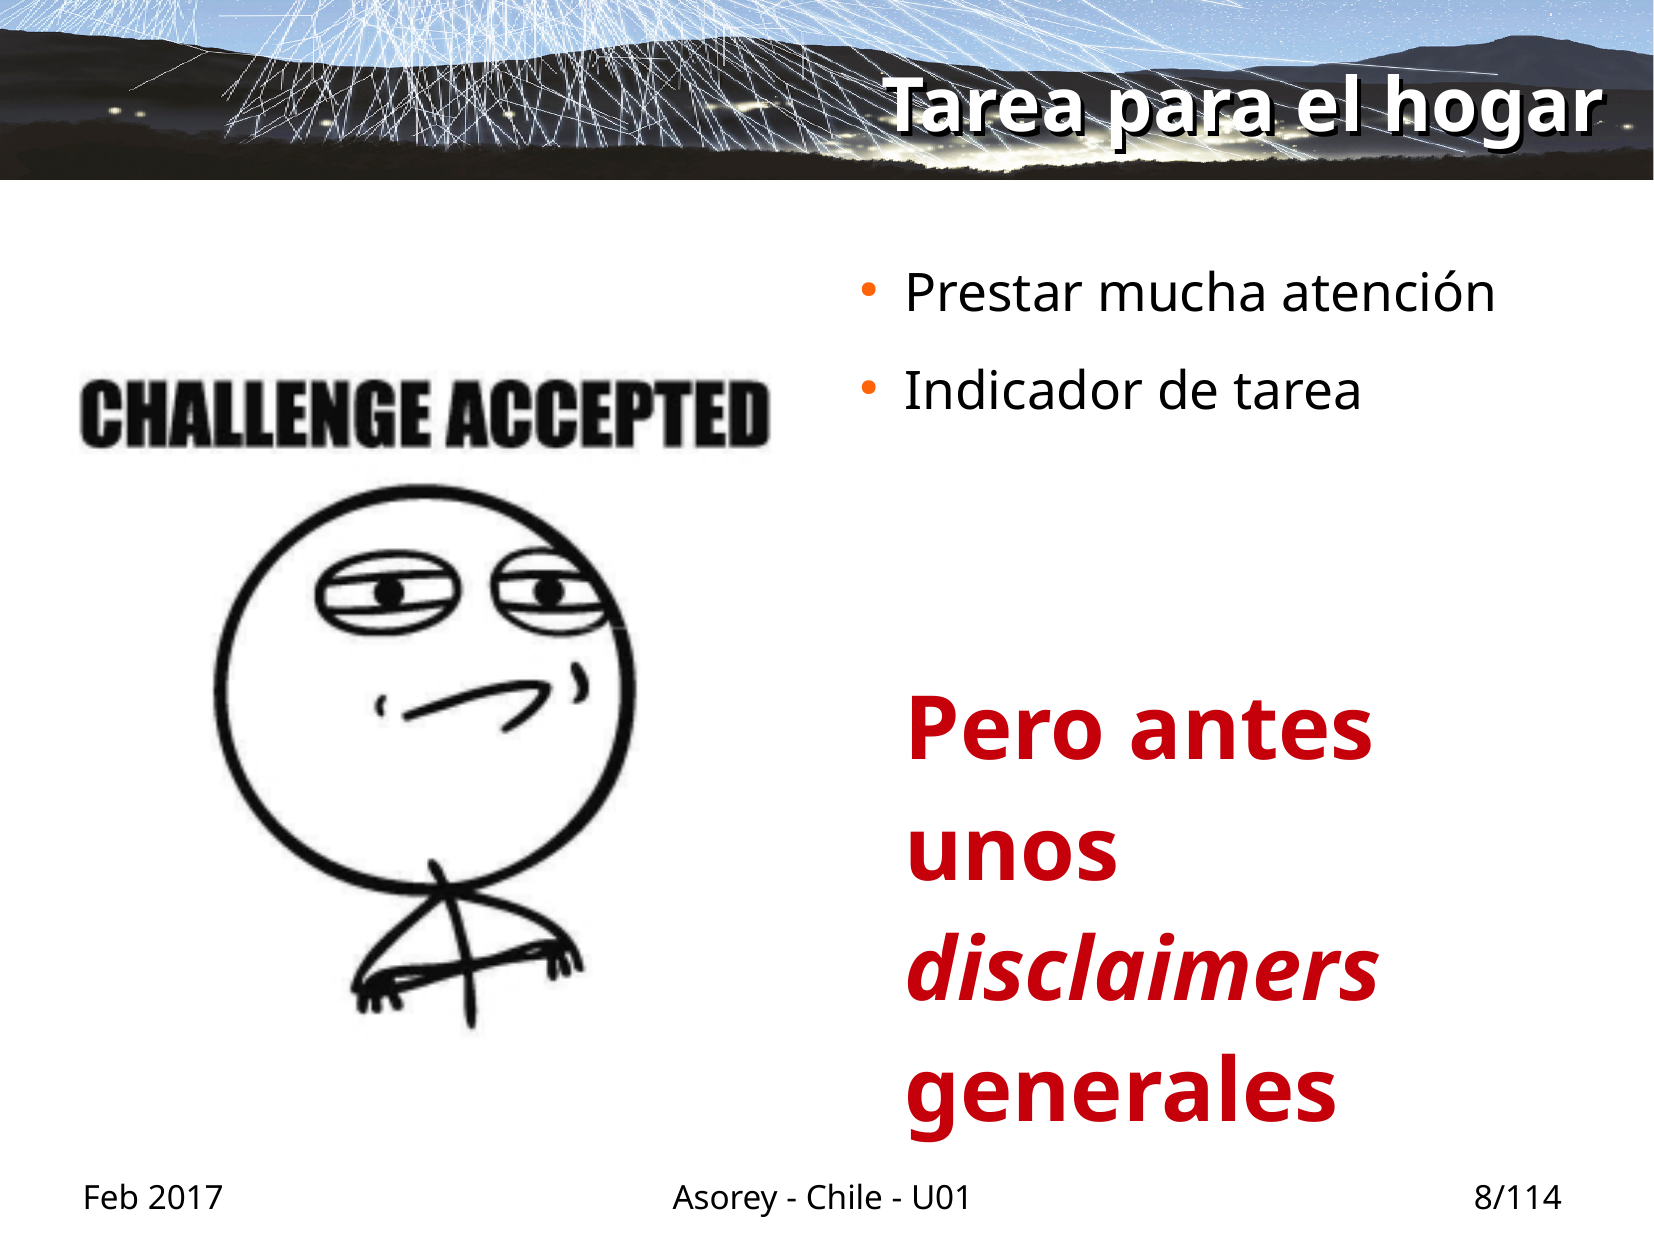

# Tarea para el hogar
Prestar mucha atención
Indicador de tarea
Pero antes unos disclaimers generales
Feb 2017
Asorey - Chile - U01
8